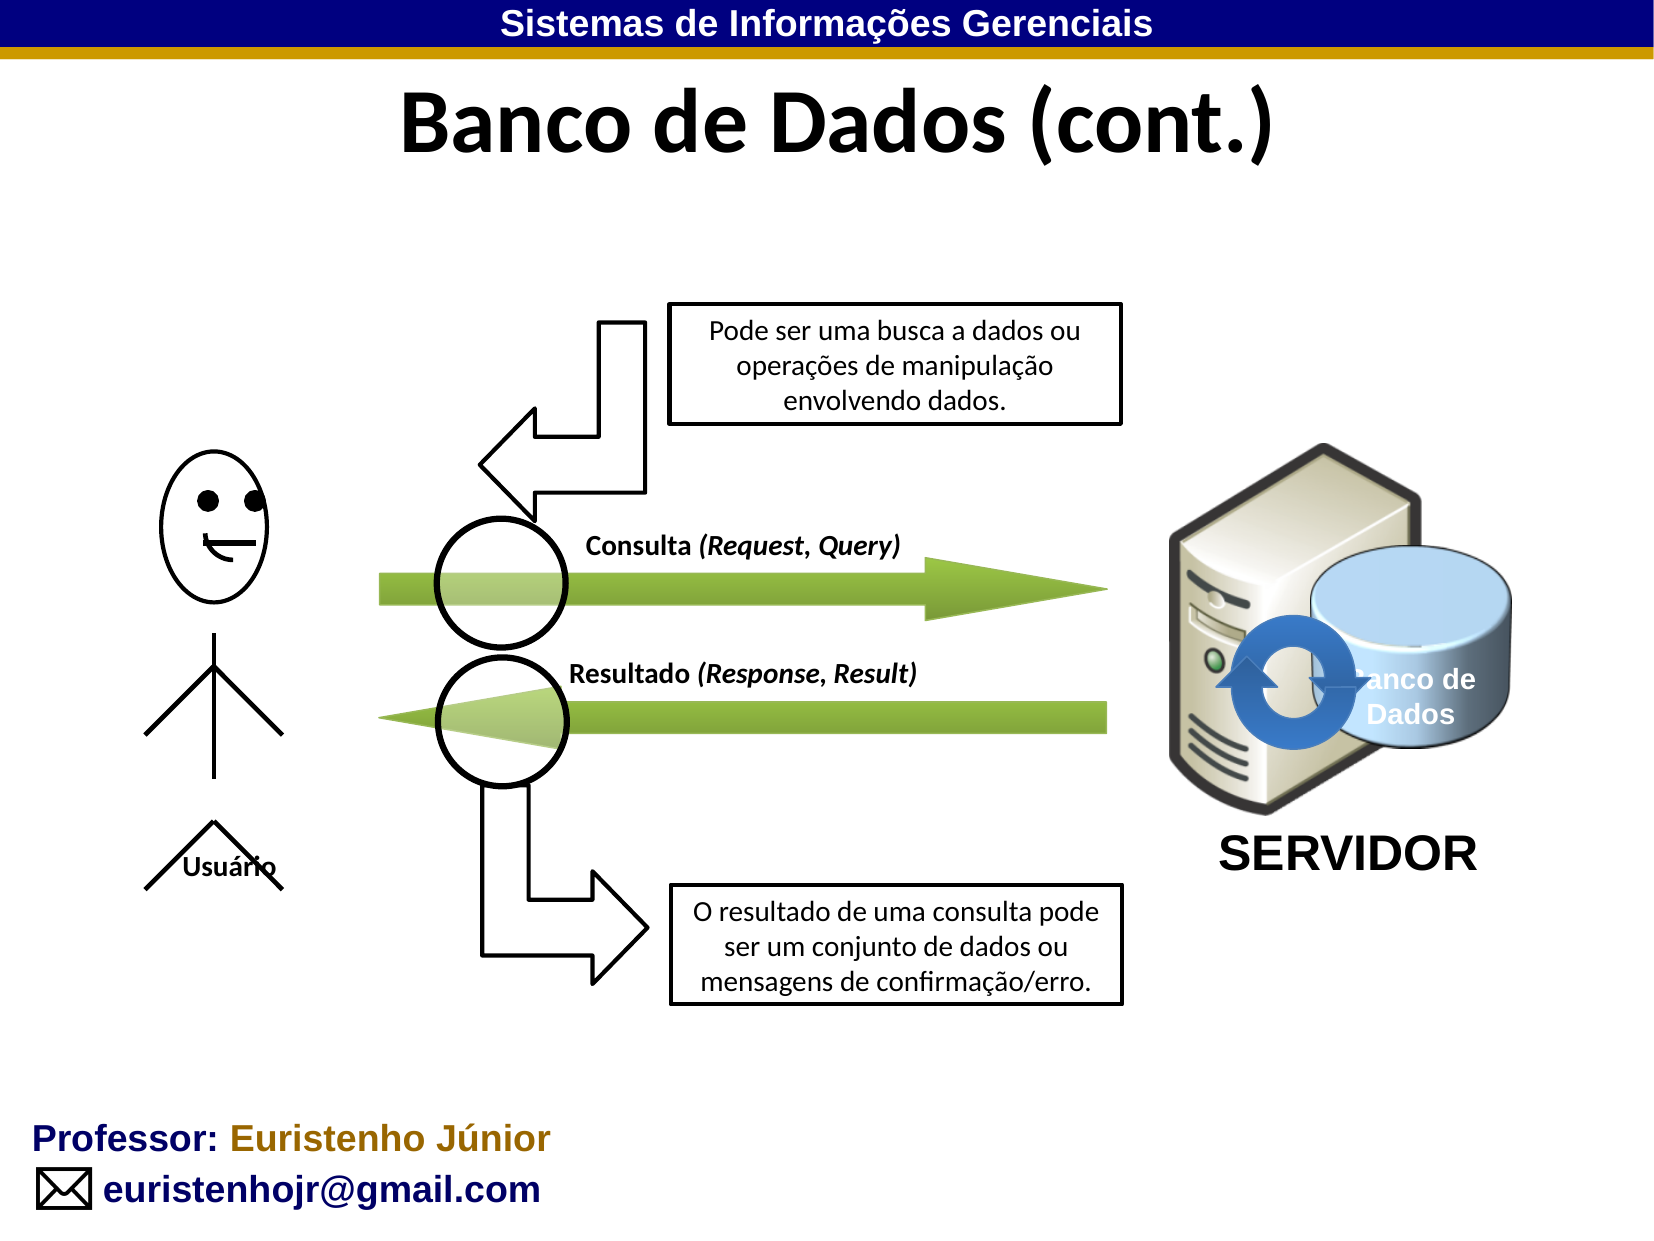

Empreendedorismo
Sistemas de Informações Gerenciais
# Banco de Dados (cont.)
Pode ser uma busca a dados ou operações de manipulação envolvendo dados.
Banco de
Dados
SERVIDOR
Consulta (Request, Query)
Resultado (Response, Result)
Usuário
O resultado de uma consulta pode ser um conjunto de dados ou mensagens de confirmação/erro.
Professor: Euristenho Júnior
euristenhojr@gmail.com